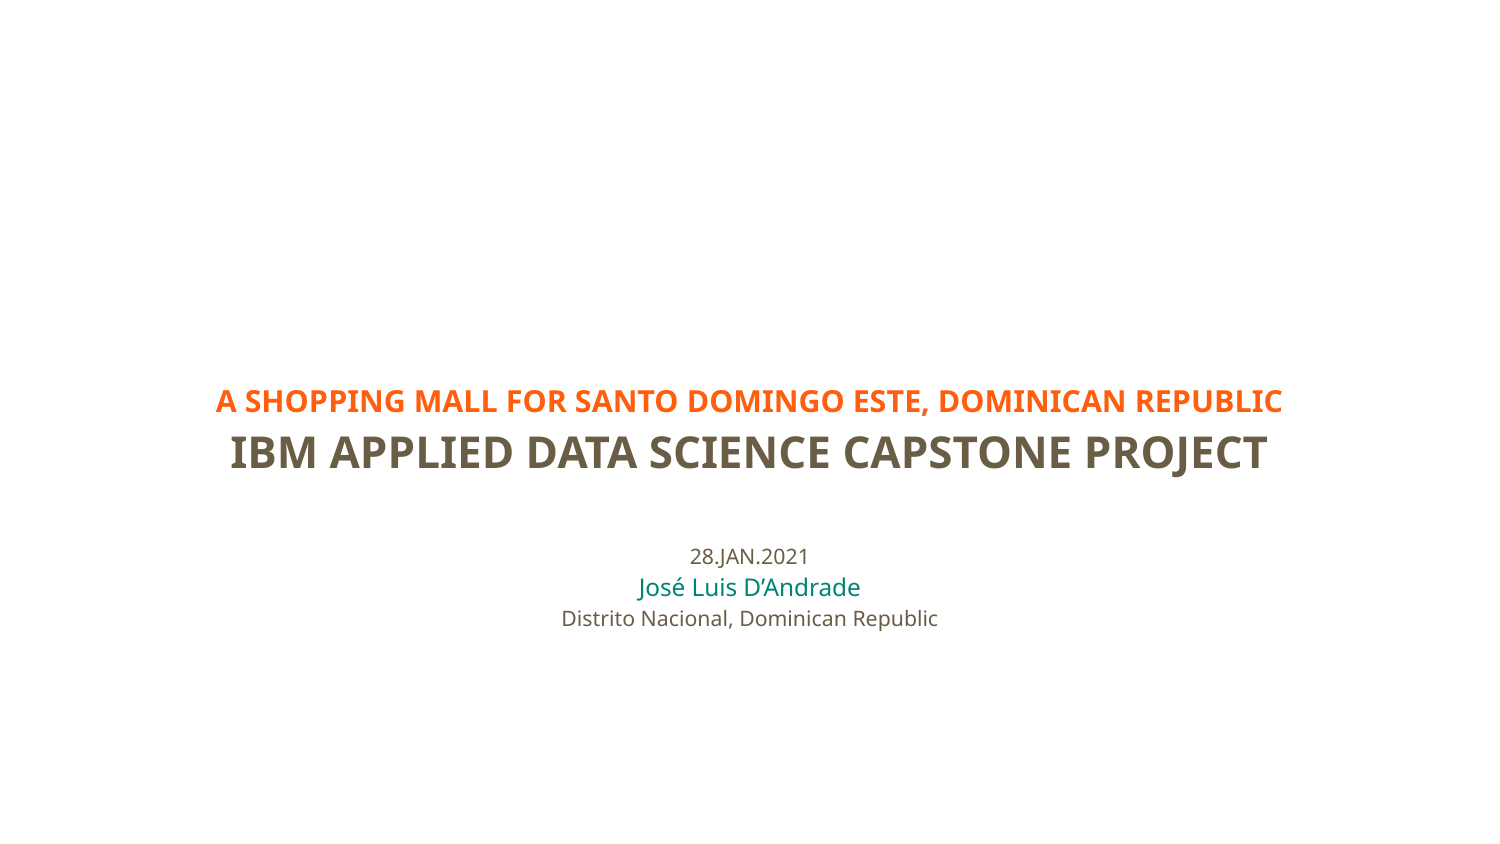

# A SHOPPING MALL FOR SANTO DOMINGO ESTE, DOMINICAN REPUBLIC IBM APPLIED DATA SCIENCE CAPSTONE PROJECT 28.JAN.2021 José Luis D’Andrade Distrito Nacional, Dominican Republic